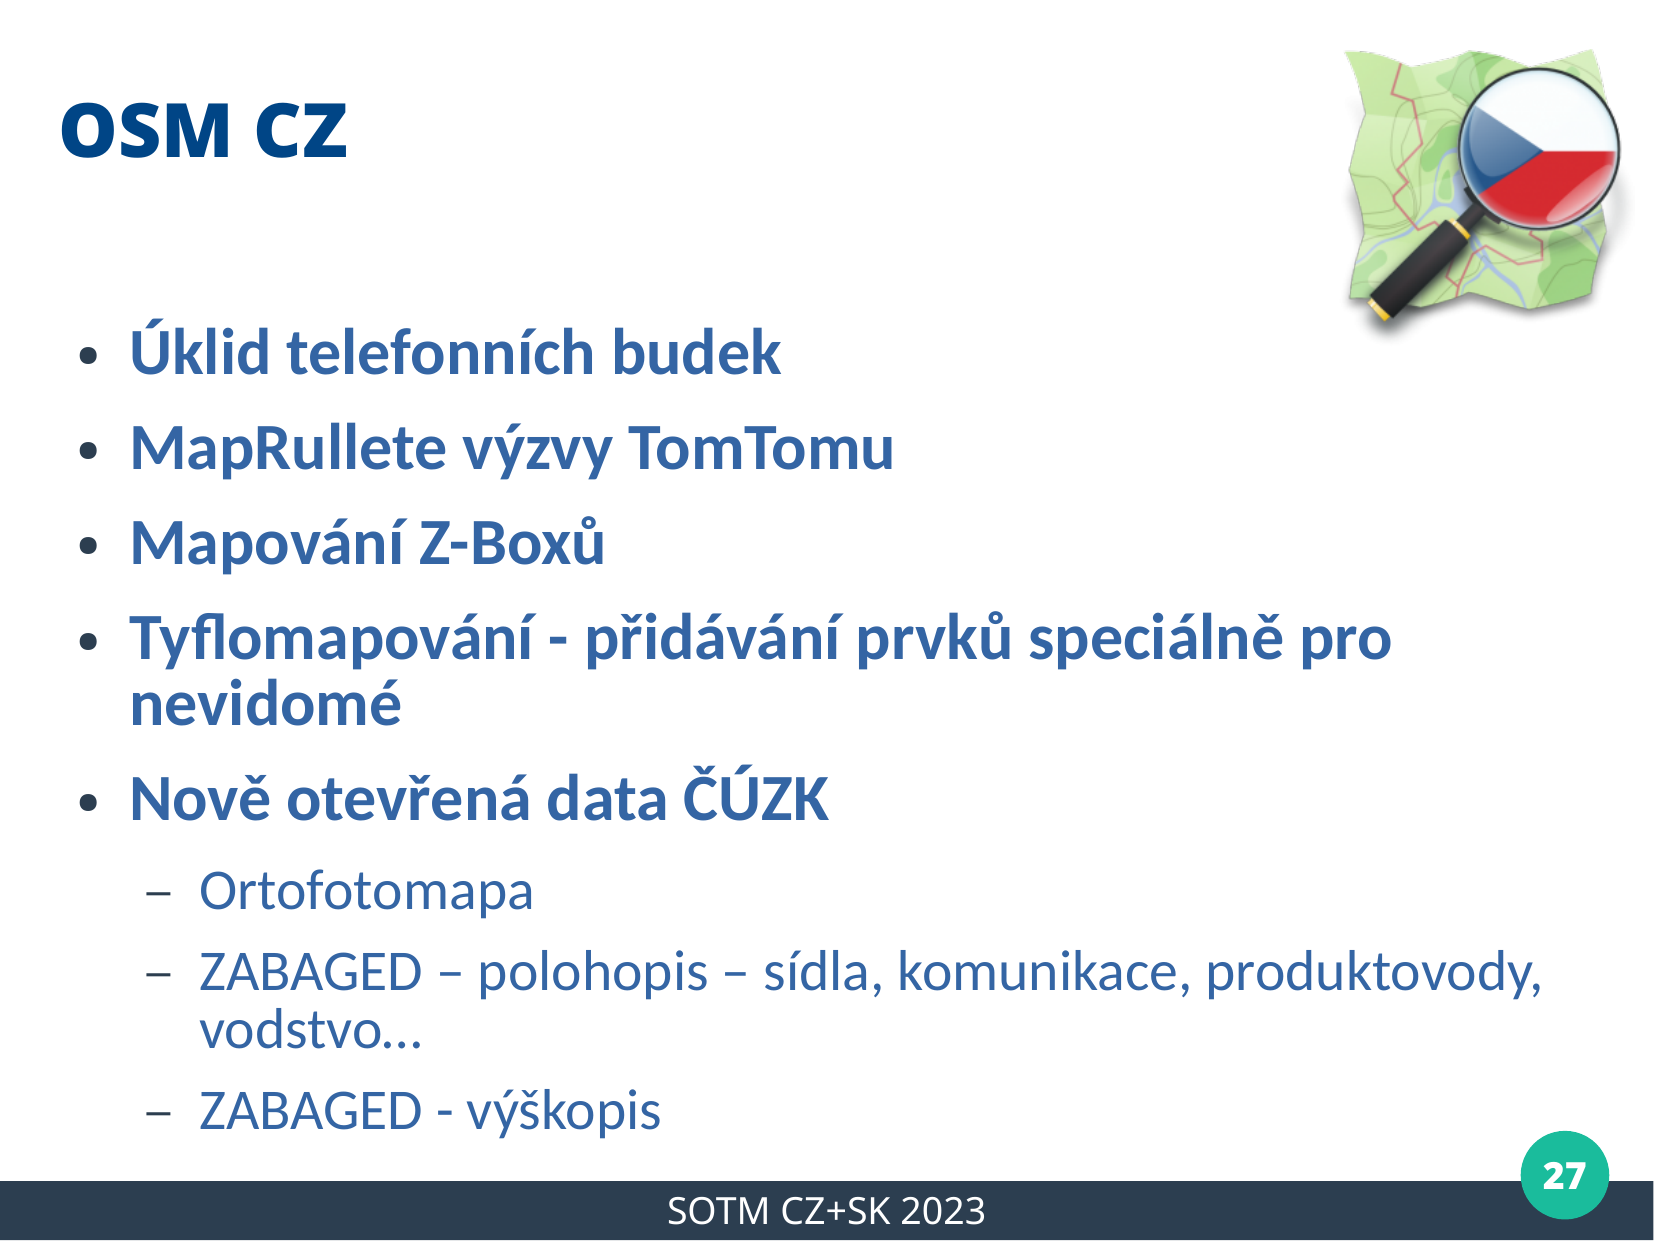

# OSM CZ
Úklid telefonních budek
MapRullete výzvy TomTomu
Mapování Z-Boxů
Tyflomapování - přidávání prvků speciálně pro nevidomé
Nově otevřená data ČÚZK
Ortofotomapa
ZABAGED – polohopis – sídla, komunikace, produktovody, vodstvo…
ZABAGED - výškopis
27
SOTM CZ+SK 2023